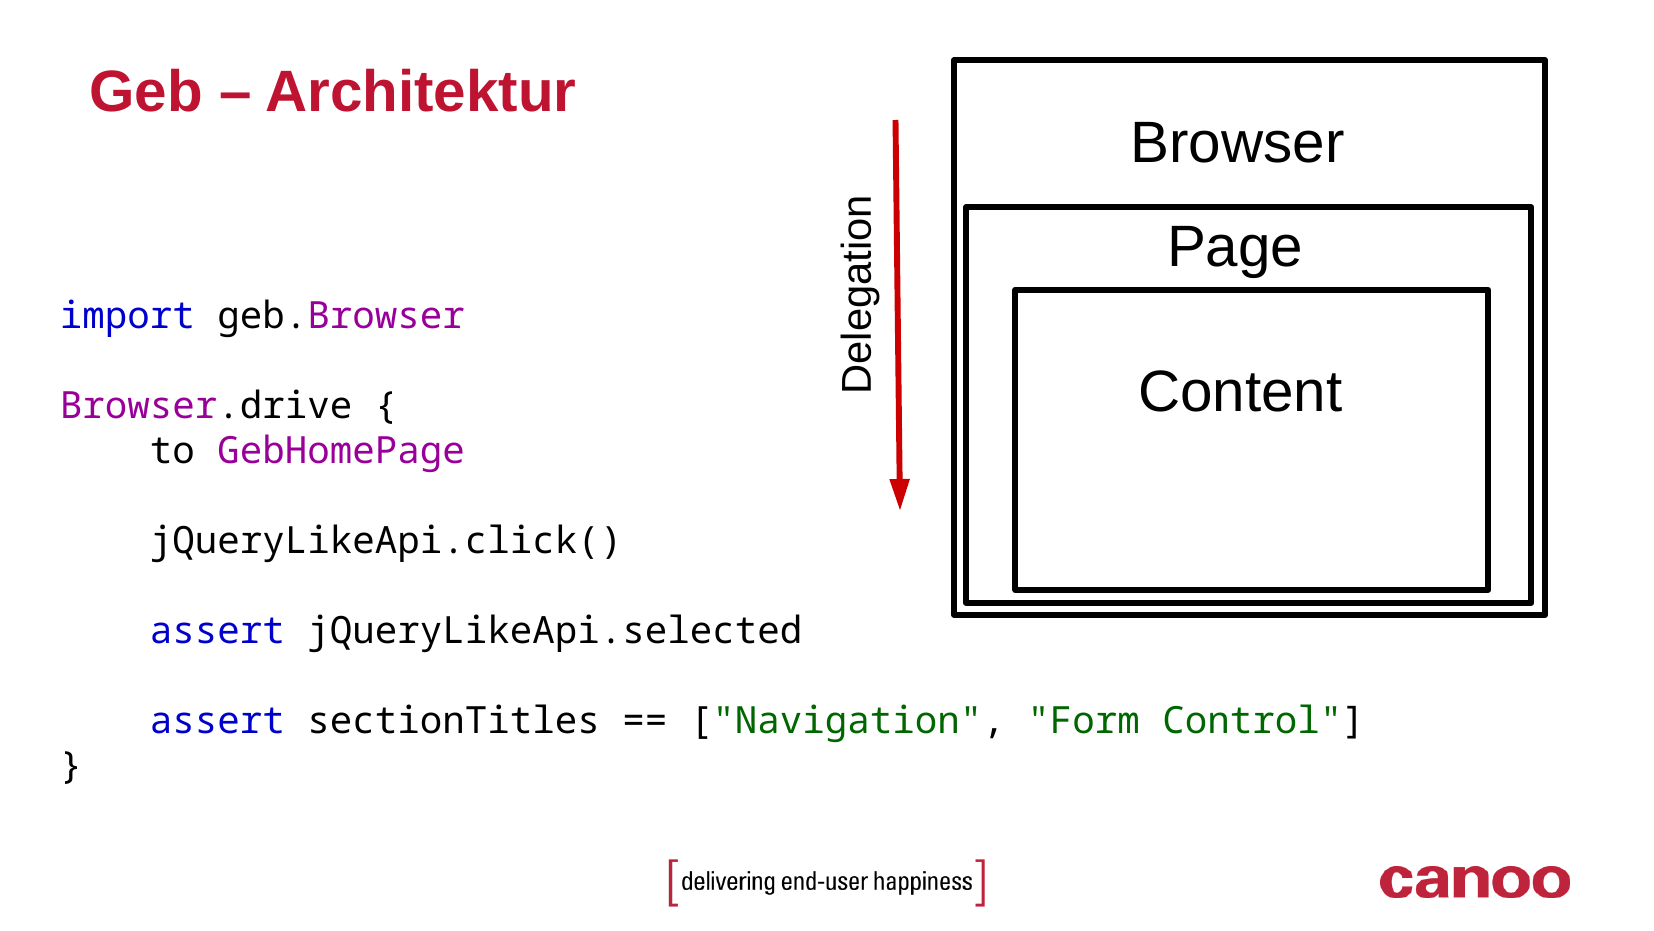

# Geb – Architektur
Browser
Page
Delegation
import geb.Browser
Browser.drive {
 to GebHomePage
 jQueryLikeApi.click()
 assert jQueryLikeApi.selected
 assert sectionTitles == ["Navigation", "Form Control"]
}
Content